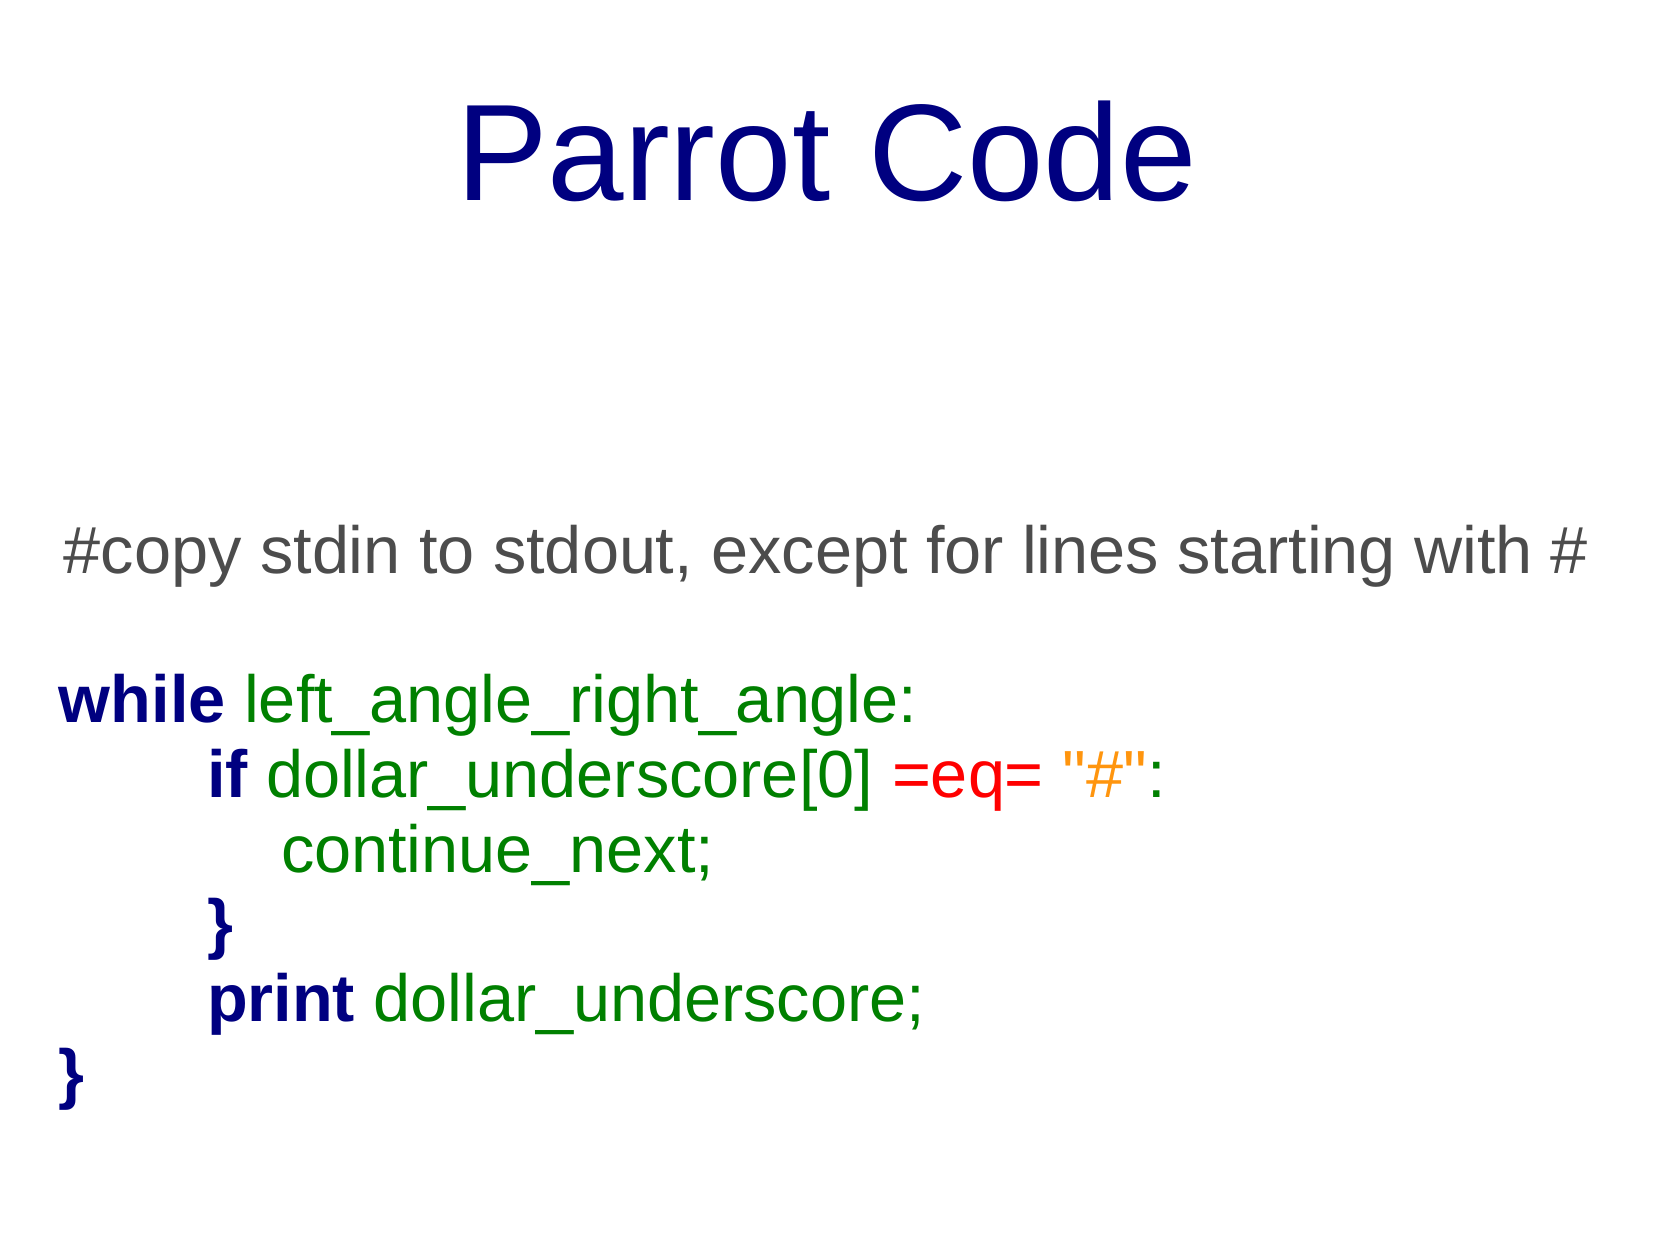

# Parrot Code
#copy stdin to stdout, except for lines starting with #
while left_angle_right_angle:
 if dollar_underscore[0] =eq= "#":
 continue_next;
 }
 print dollar_underscore;
}